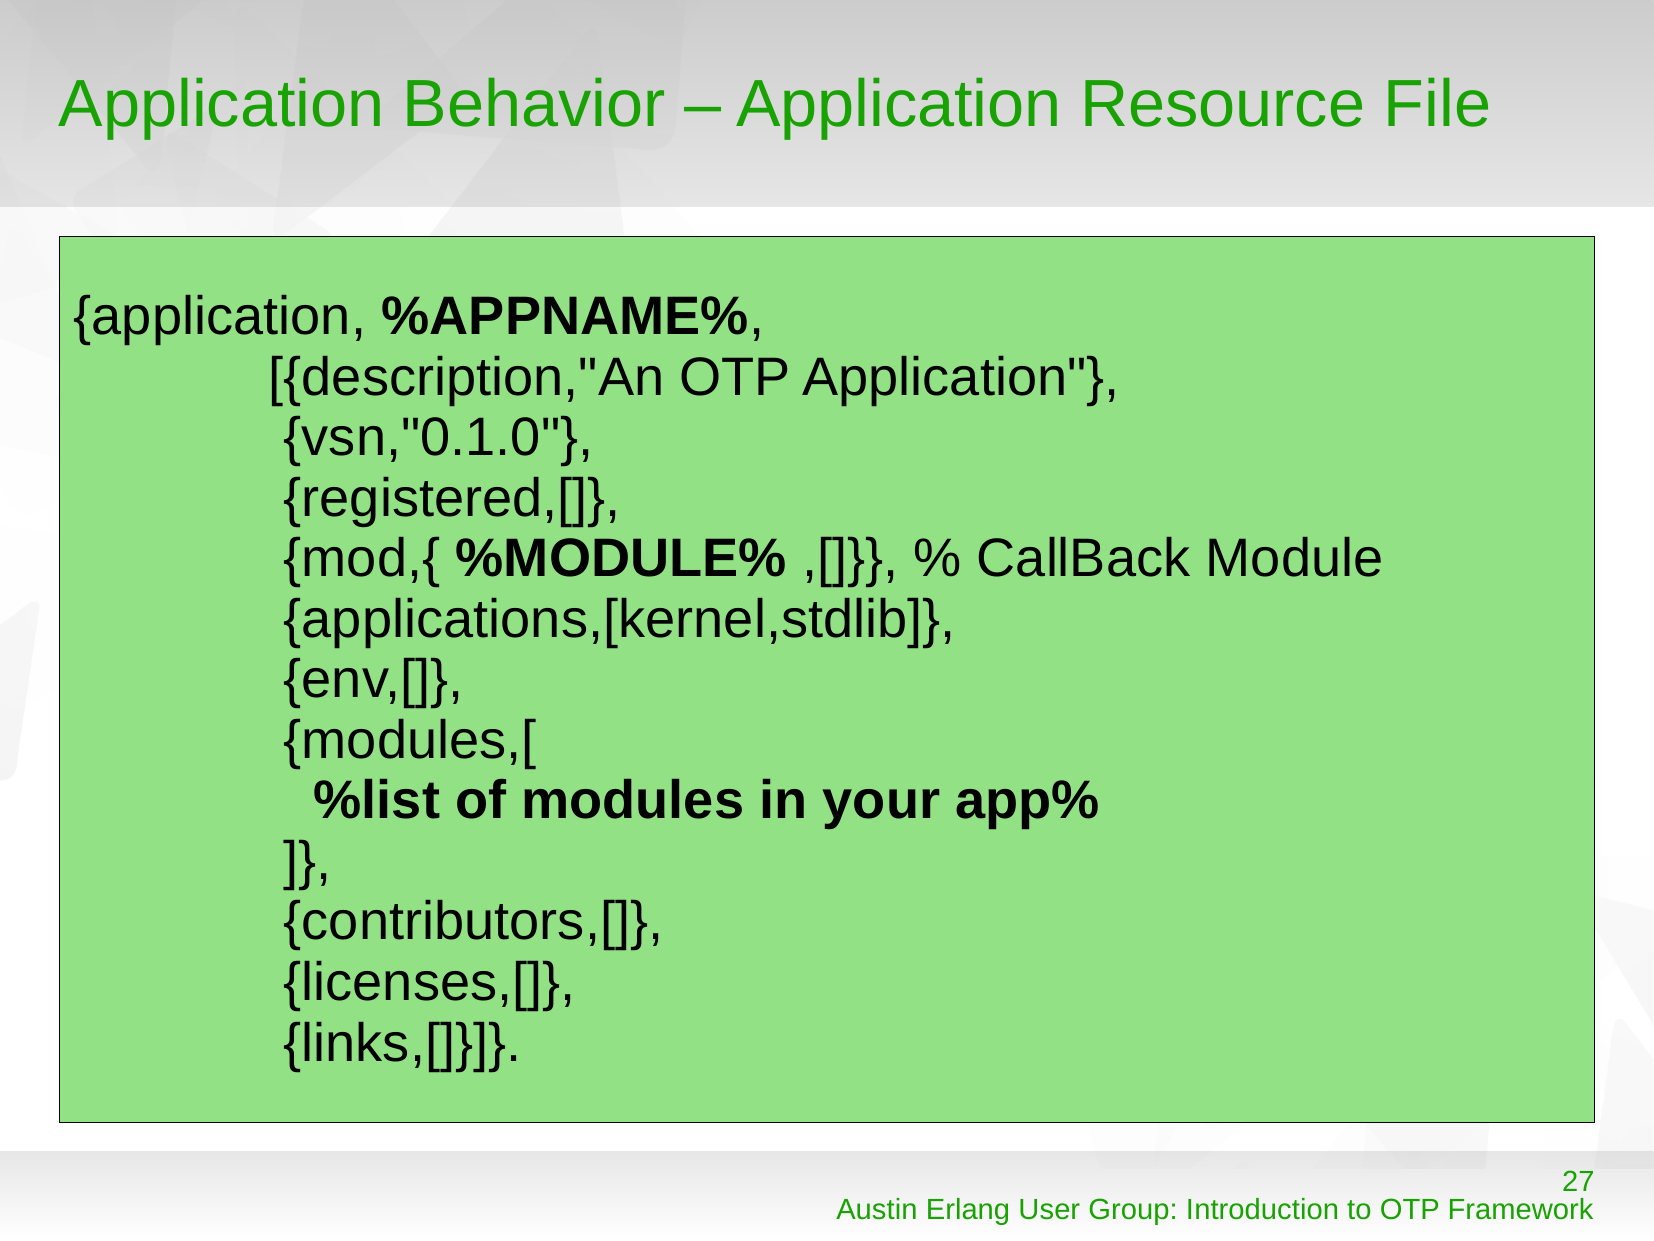

# Application Behavior – Application Resource File
{application, %APPNAME%,
 [{description,"An OTP Application"},
 {vsn,"0.1.0"},
 {registered,[]},
 {mod,{ %MODULE% ,[]}}, % CallBack Module
 {applications,[kernel,stdlib]},
 {env,[]},
 {modules,[
 %list of modules in your app%
 ]},
 {contributors,[]},
 {licenses,[]},
 {links,[]}]}.
27
Austin Erlang User Group: Introduction to OTP Framework